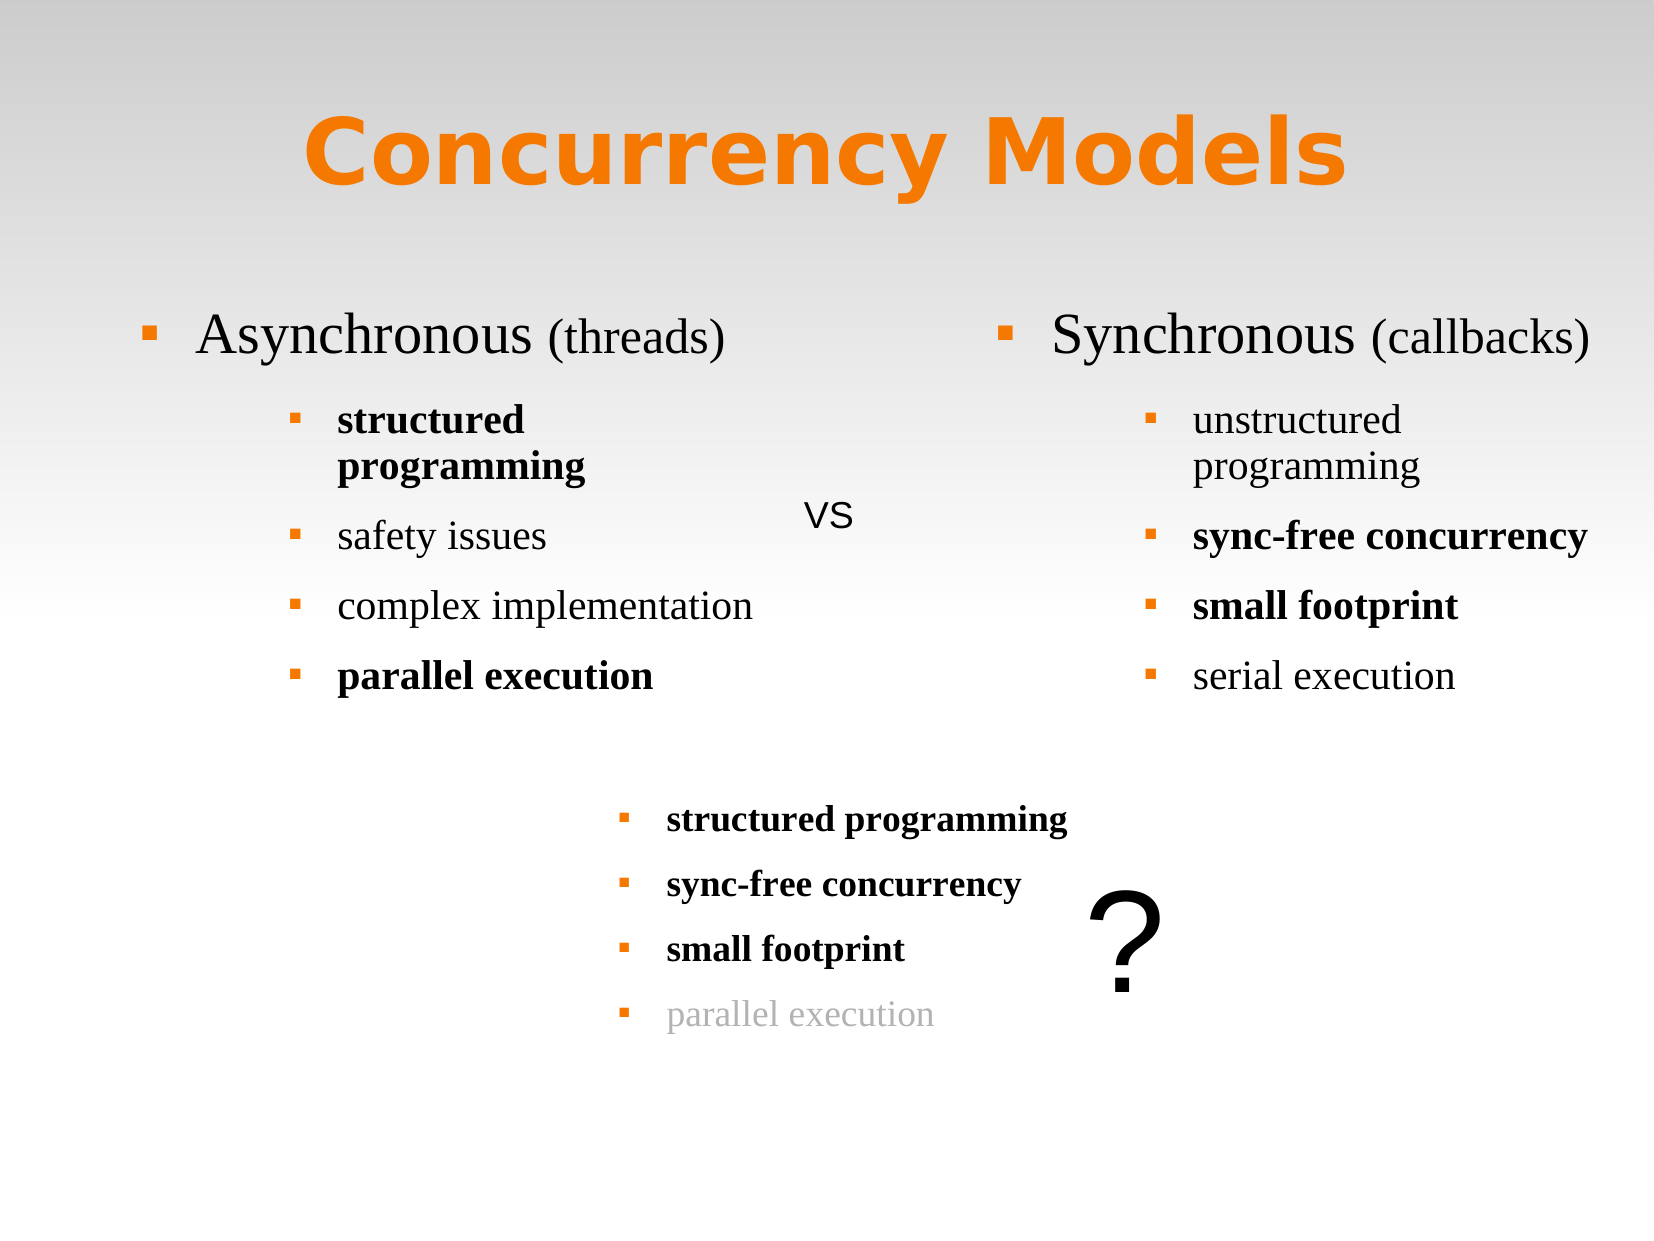

# Concurrency Models
Asynchronous (threads)
structured programming
safety issues
complex implementation
parallel execution
Synchronous (callbacks)
unstructured programming
sync-free concurrency
small footprint
serial execution
VS
structured programming
sync-free concurrency
small footprint
parallel execution
?